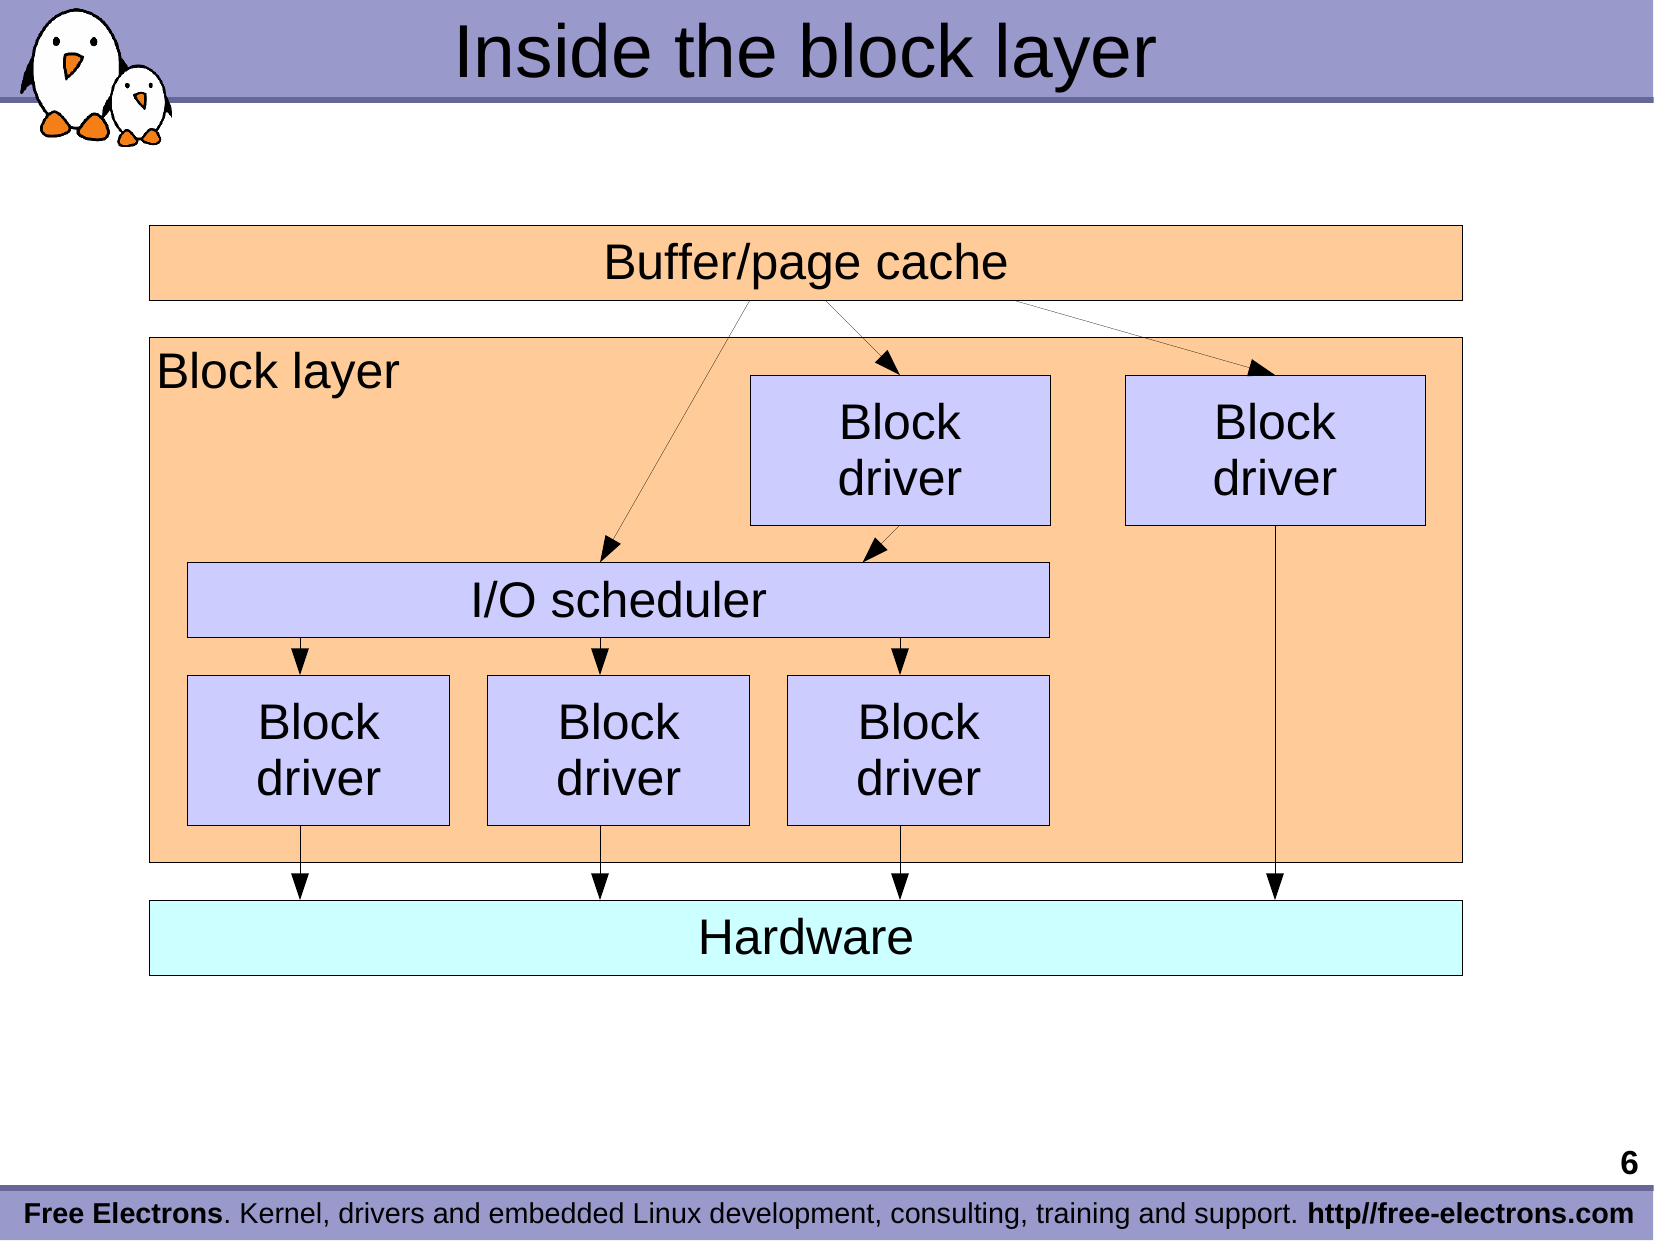

# Inside the block layer
Buffer/page cache
Block layer
Block
driver
Block
driver
I/O scheduler
Block
driver
Block
driver
Block
driver
Hardware